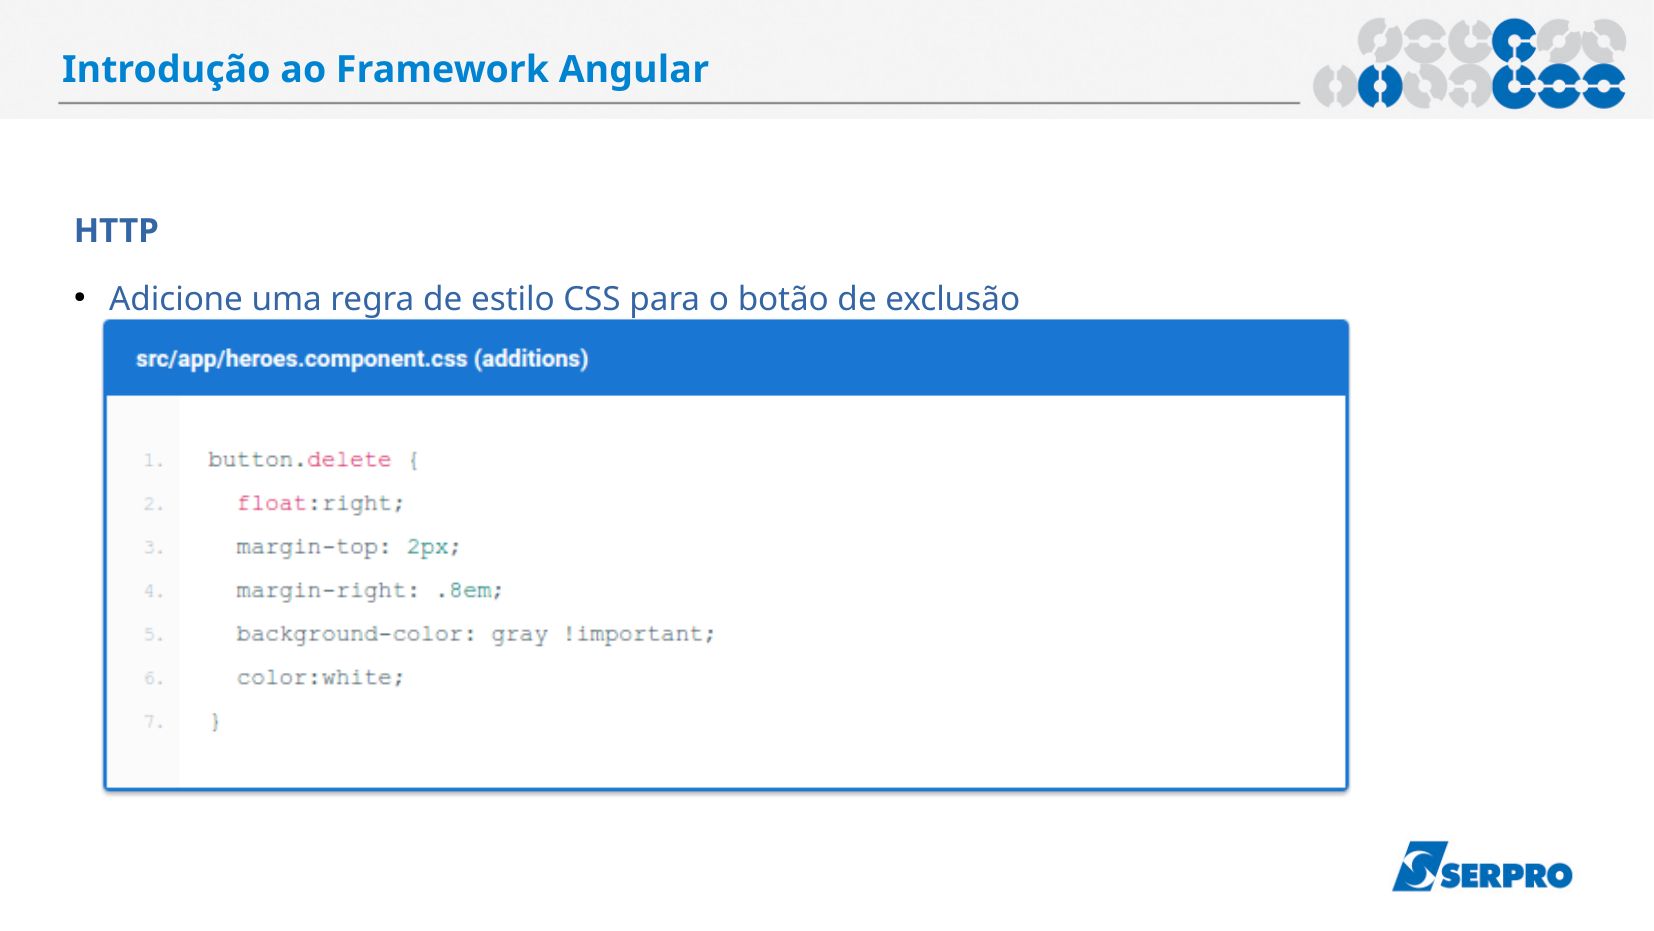

Introdução ao Framework Angular
HTTP
Adicione uma regra de estilo CSS para o botão de exclusão